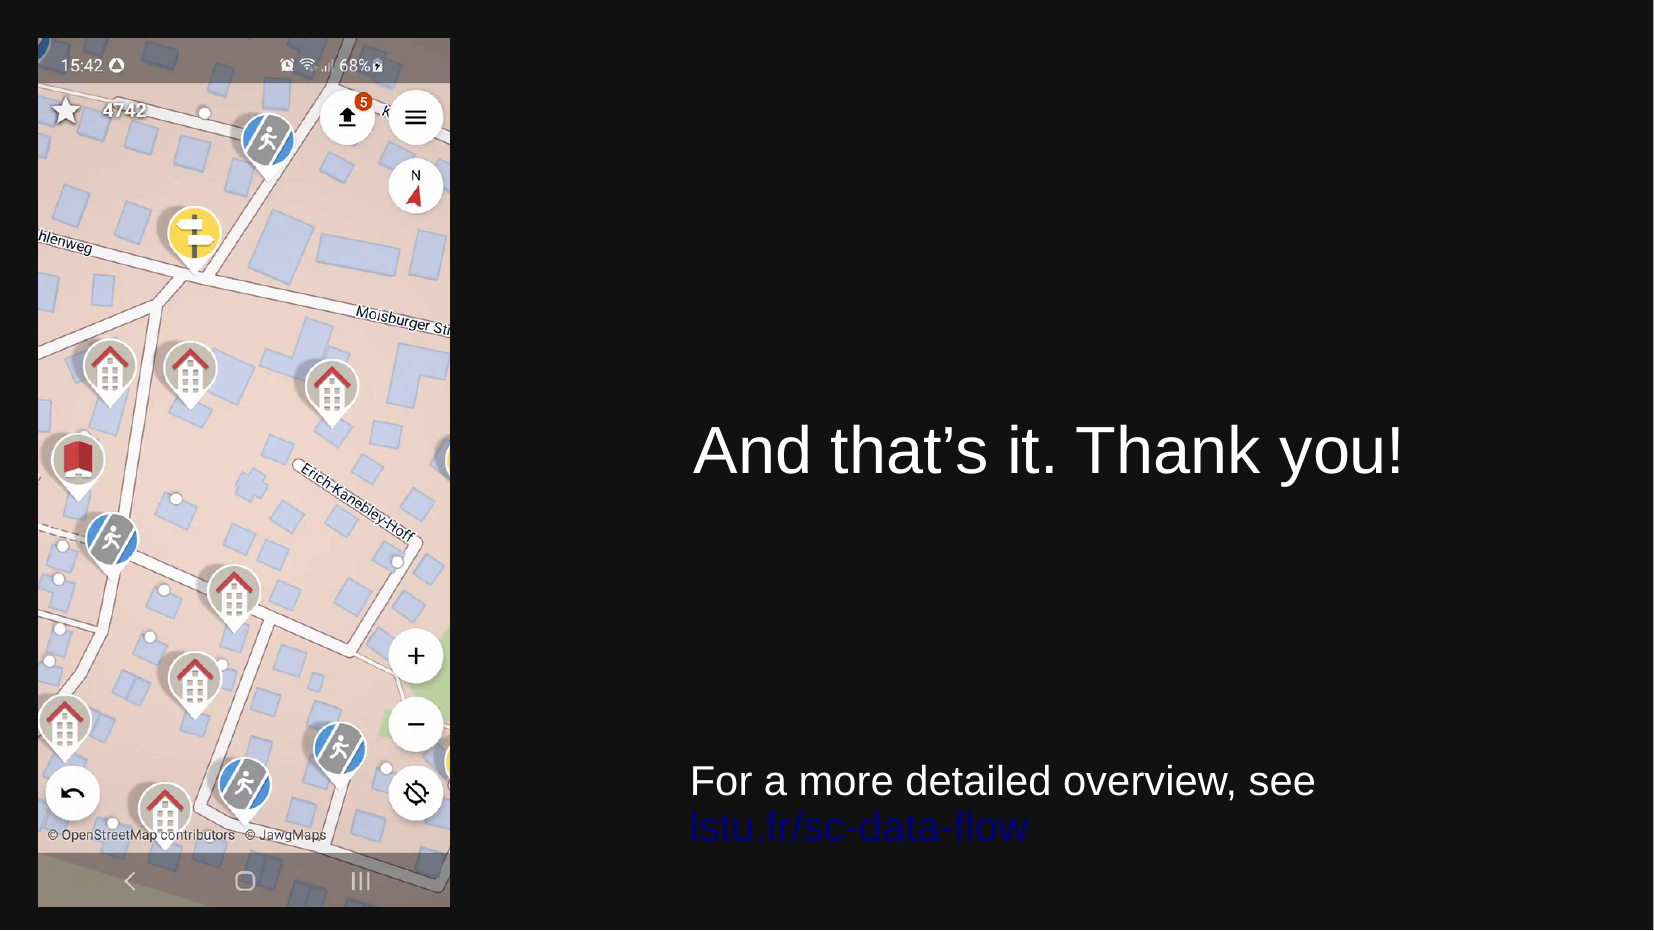

# And that’s it. Thank you!
For a more detailed overview, see lstu.fr/sc-data-flow